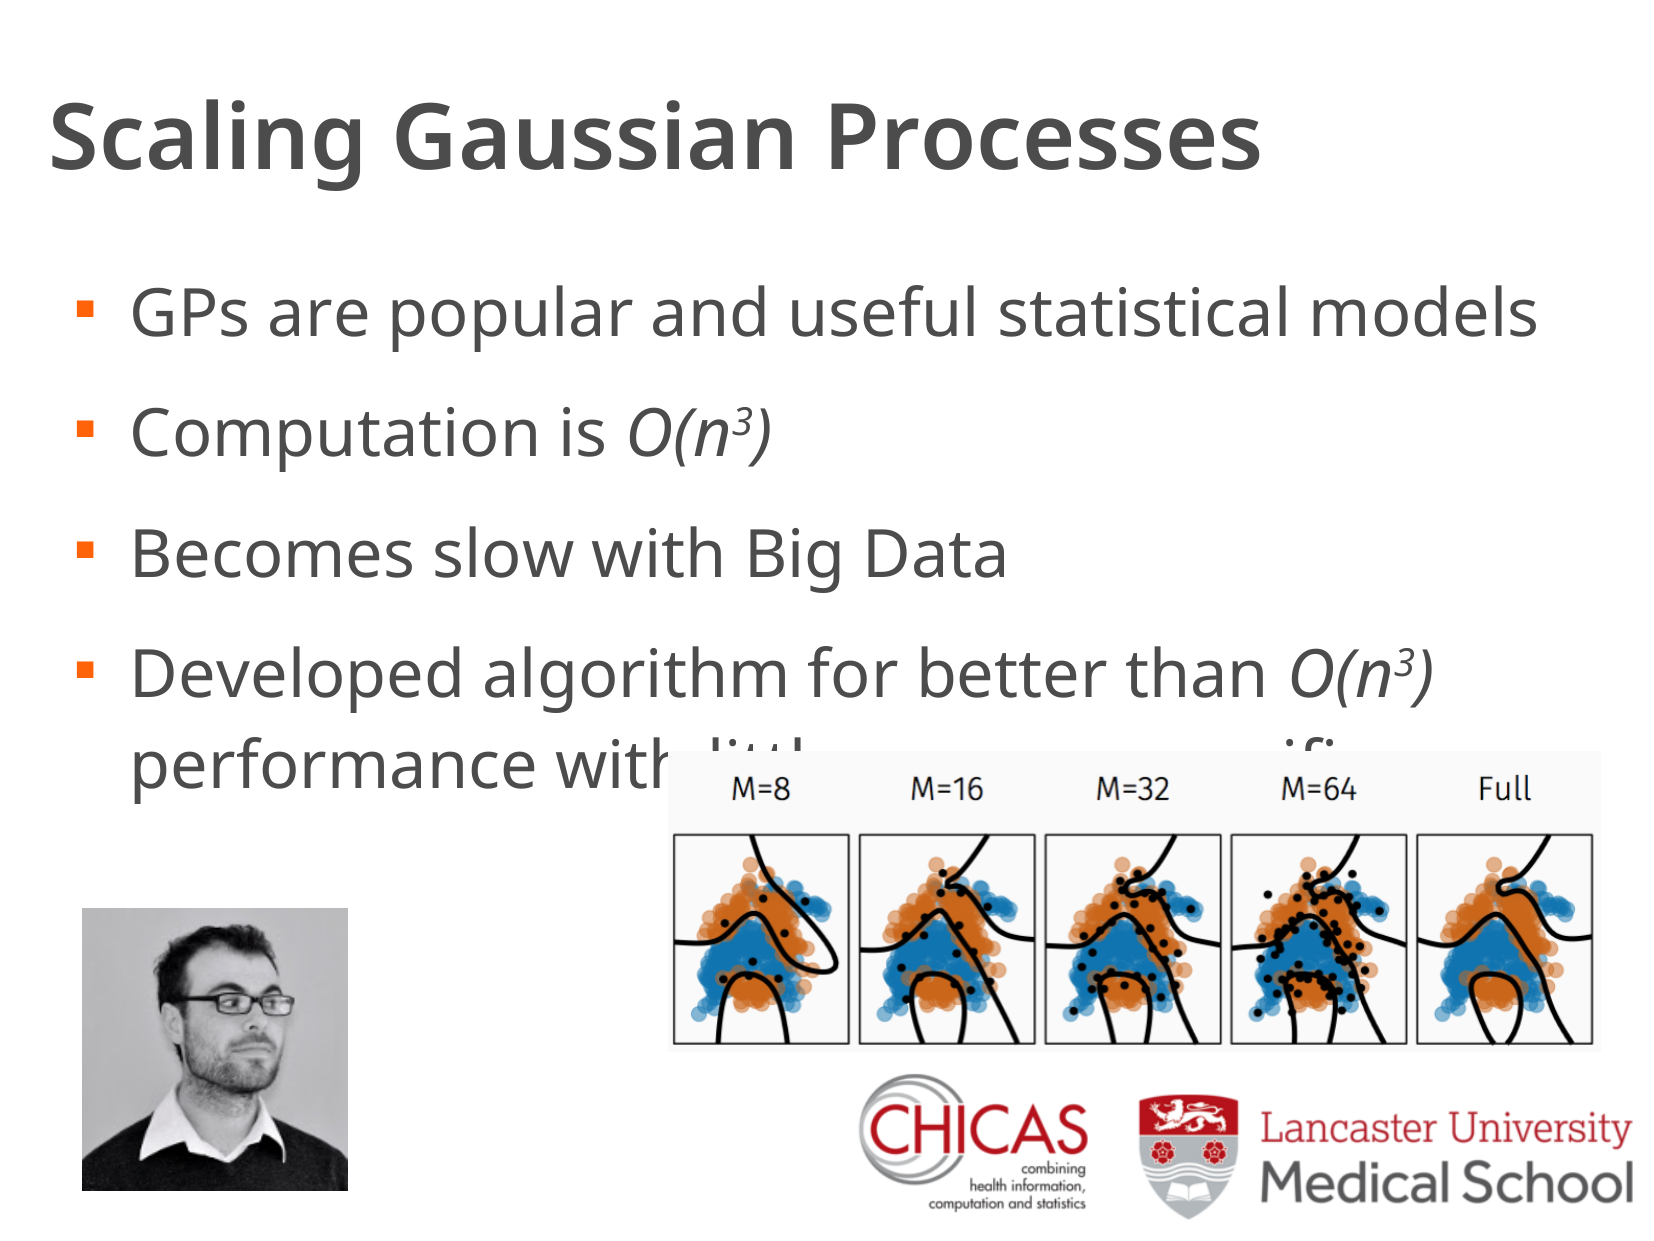

# Scaling Gaussian Processes
GPs are popular and useful statistical models
Computation is O(n3)
Becomes slow with Big Data
Developed algorithm for better than O(n3) performance with little accuracy sacrifice